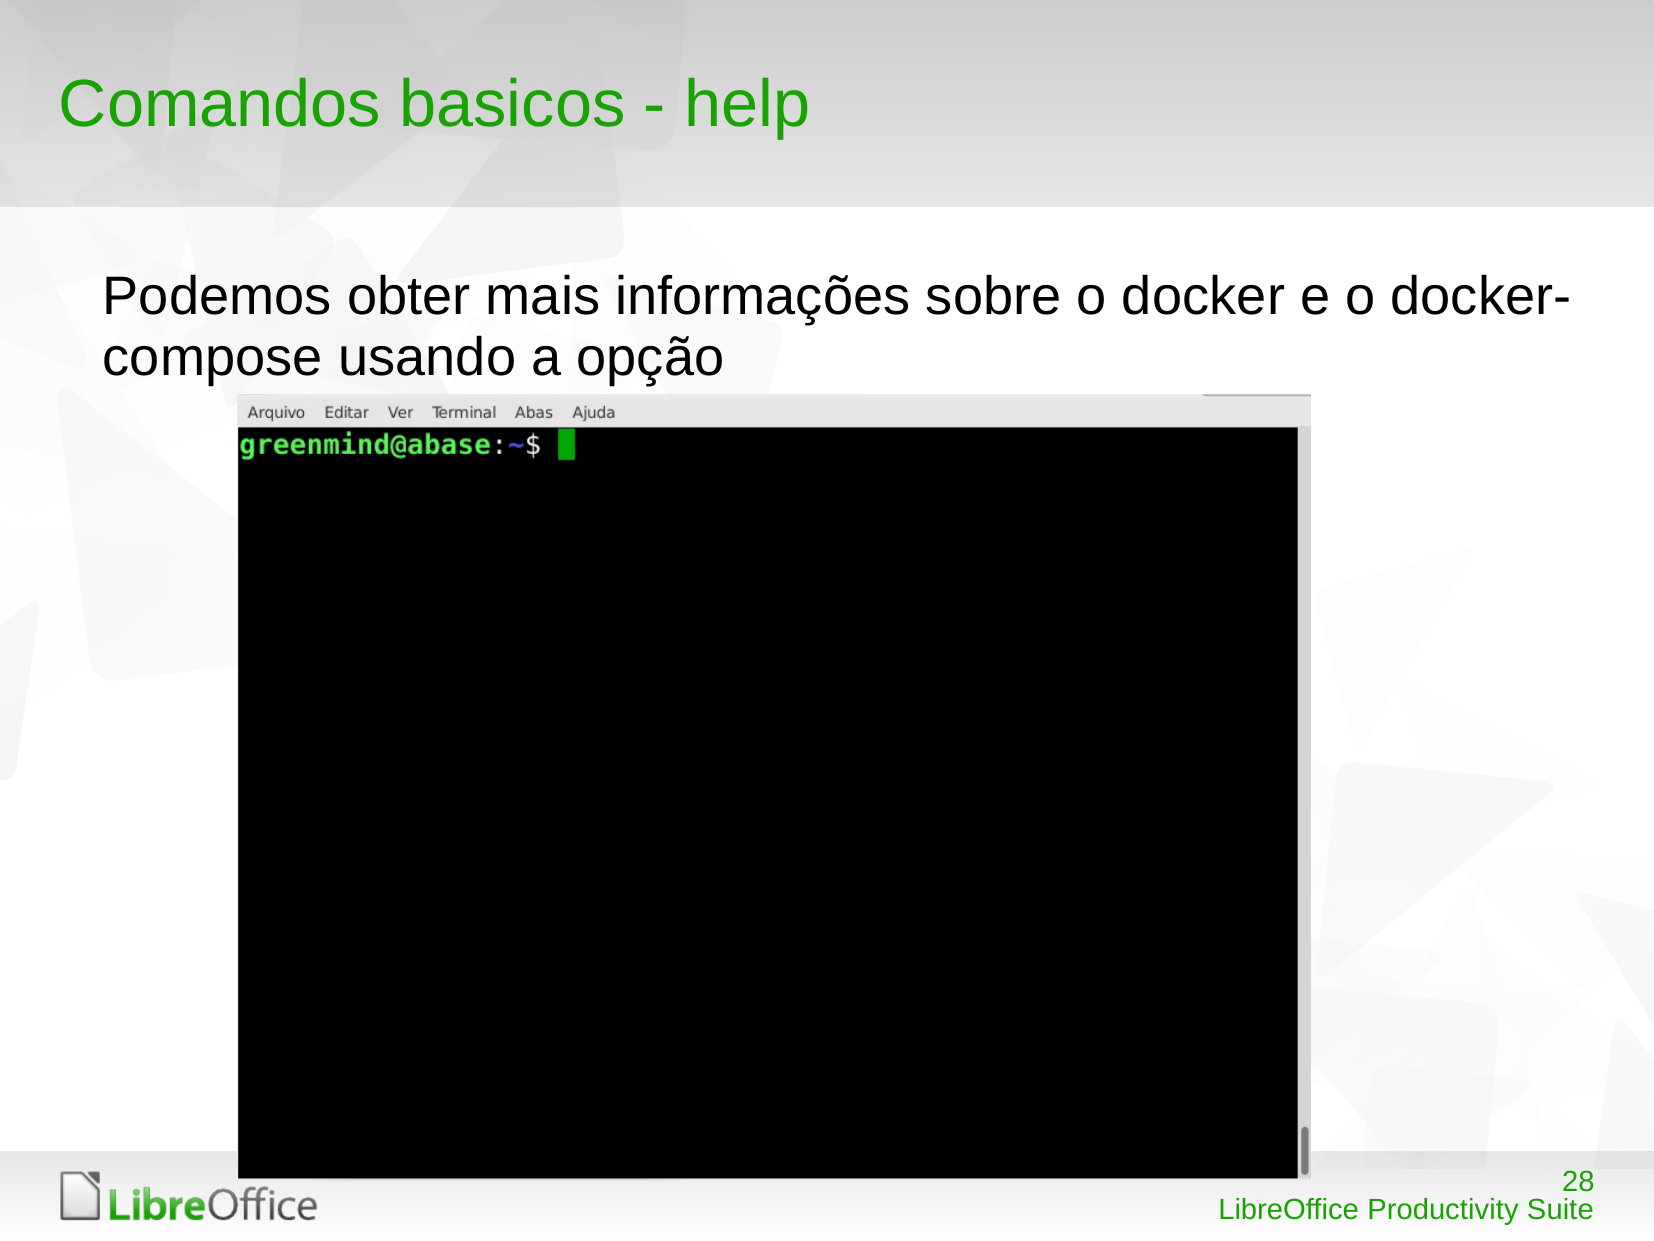

# Comandos basicos - help
Podemos obter mais informações sobre o docker e o docker-compose usando a opção
28
LibreOffice Productivity Suite